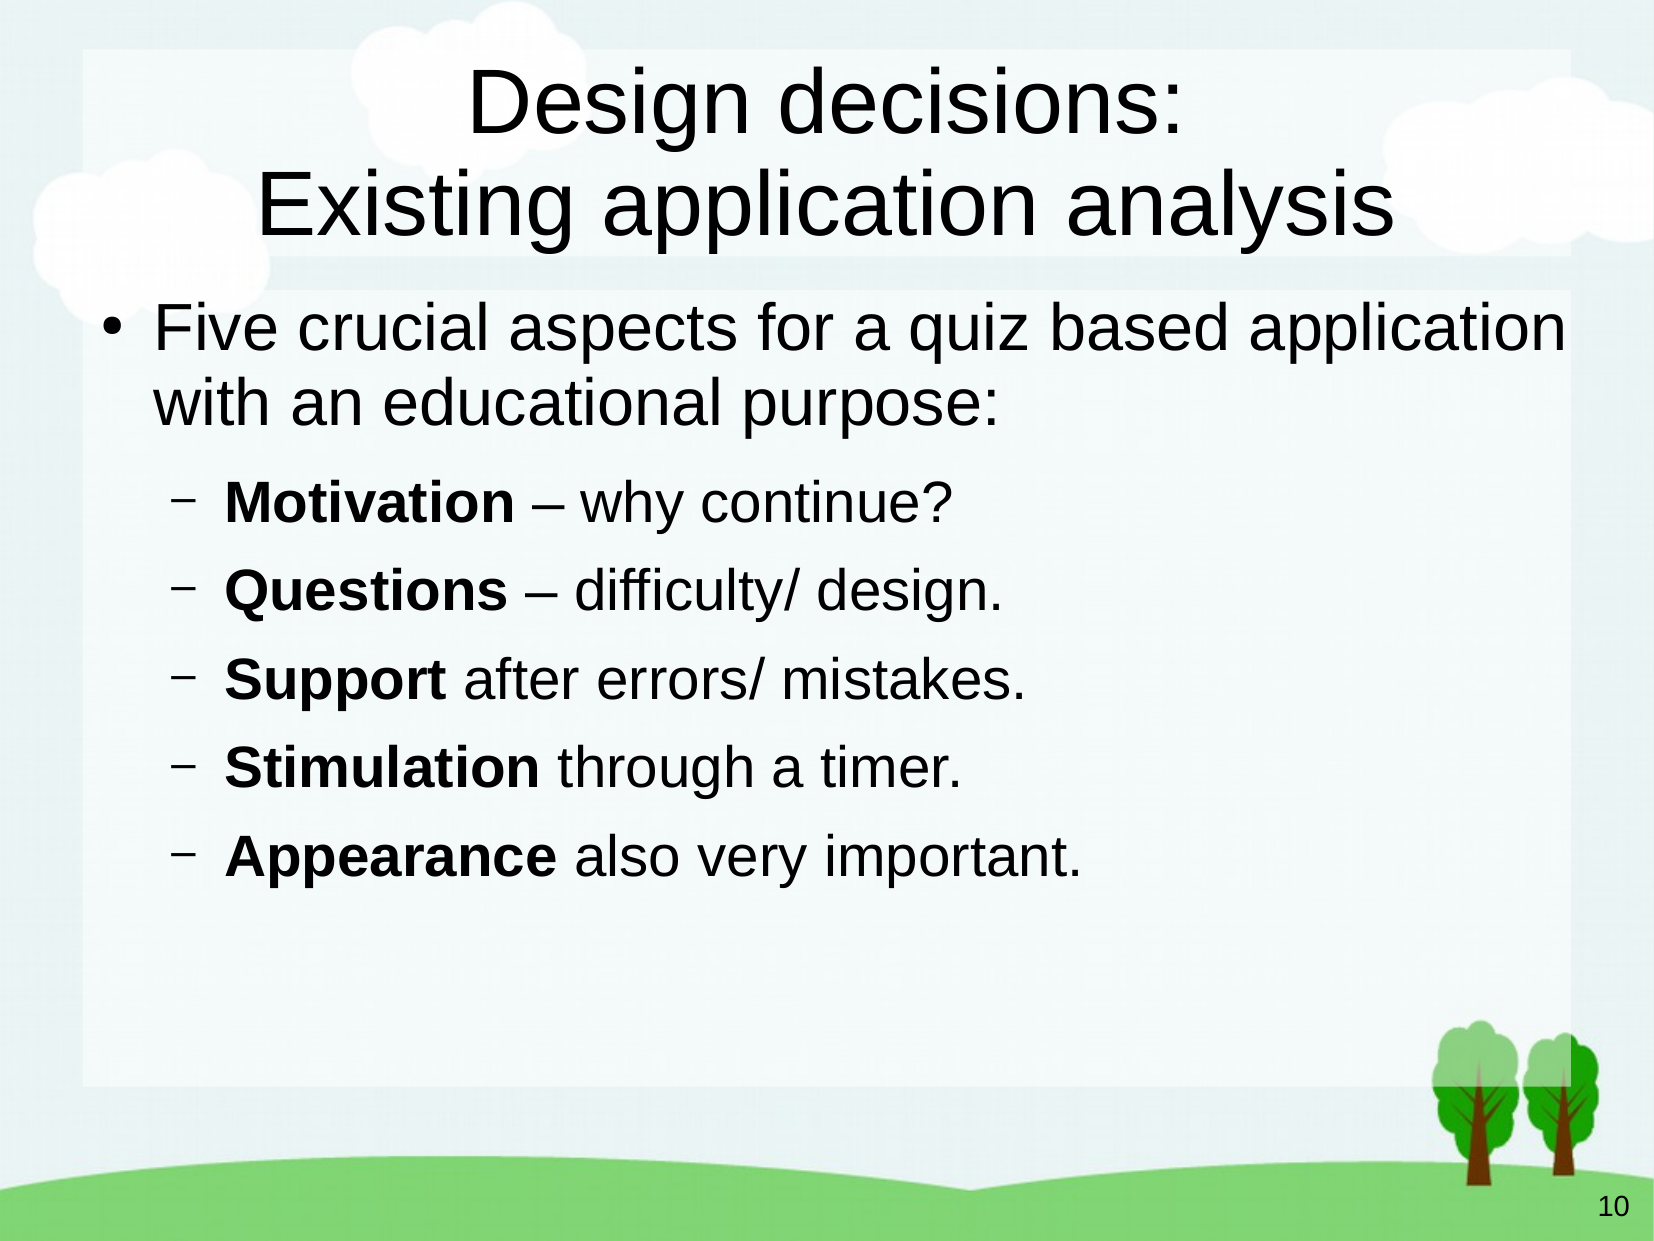

Design decisions:
Existing application analysis
# Five crucial aspects for a quiz based application with an educational purpose:
Motivation – why continue?
Questions – difficulty/ design.
Support after errors/ mistakes.
Stimulation through a timer.
Appearance also very important.
10